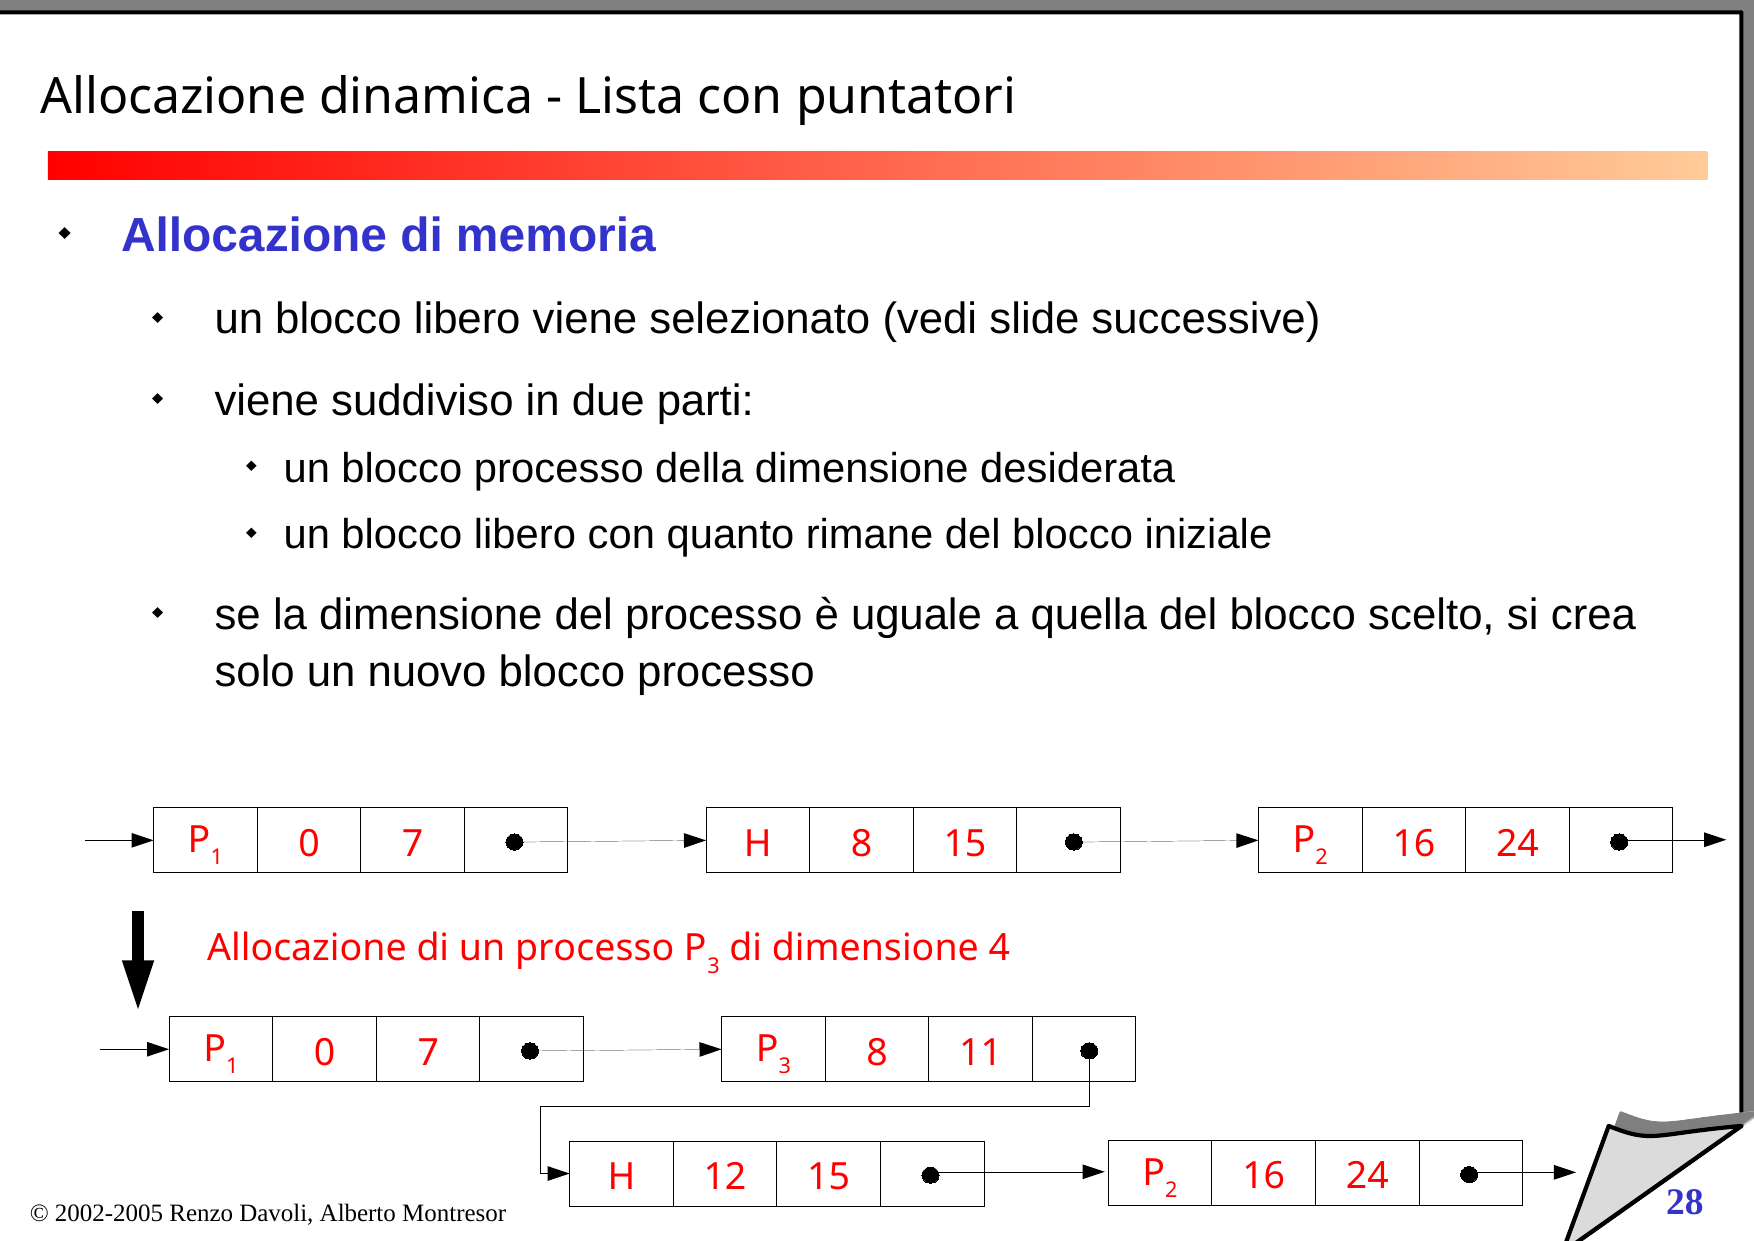

# Allocazione dinamica - Lista con puntatori
Allocazione di memoria
un blocco libero viene selezionato (vedi slide successive)
viene suddiviso in due parti:
un blocco processo della dimensione desiderata
un blocco libero con quanto rimane del blocco iniziale
se la dimensione del processo è uguale a quella del blocco scelto, si crea solo un nuovo blocco processo
P1
0
7
H
8
15
P2
16
24
Allocazione di un processo P3 di dimensione 4
0
7
8
11
P1
P3
P2
16
24
H
12
15